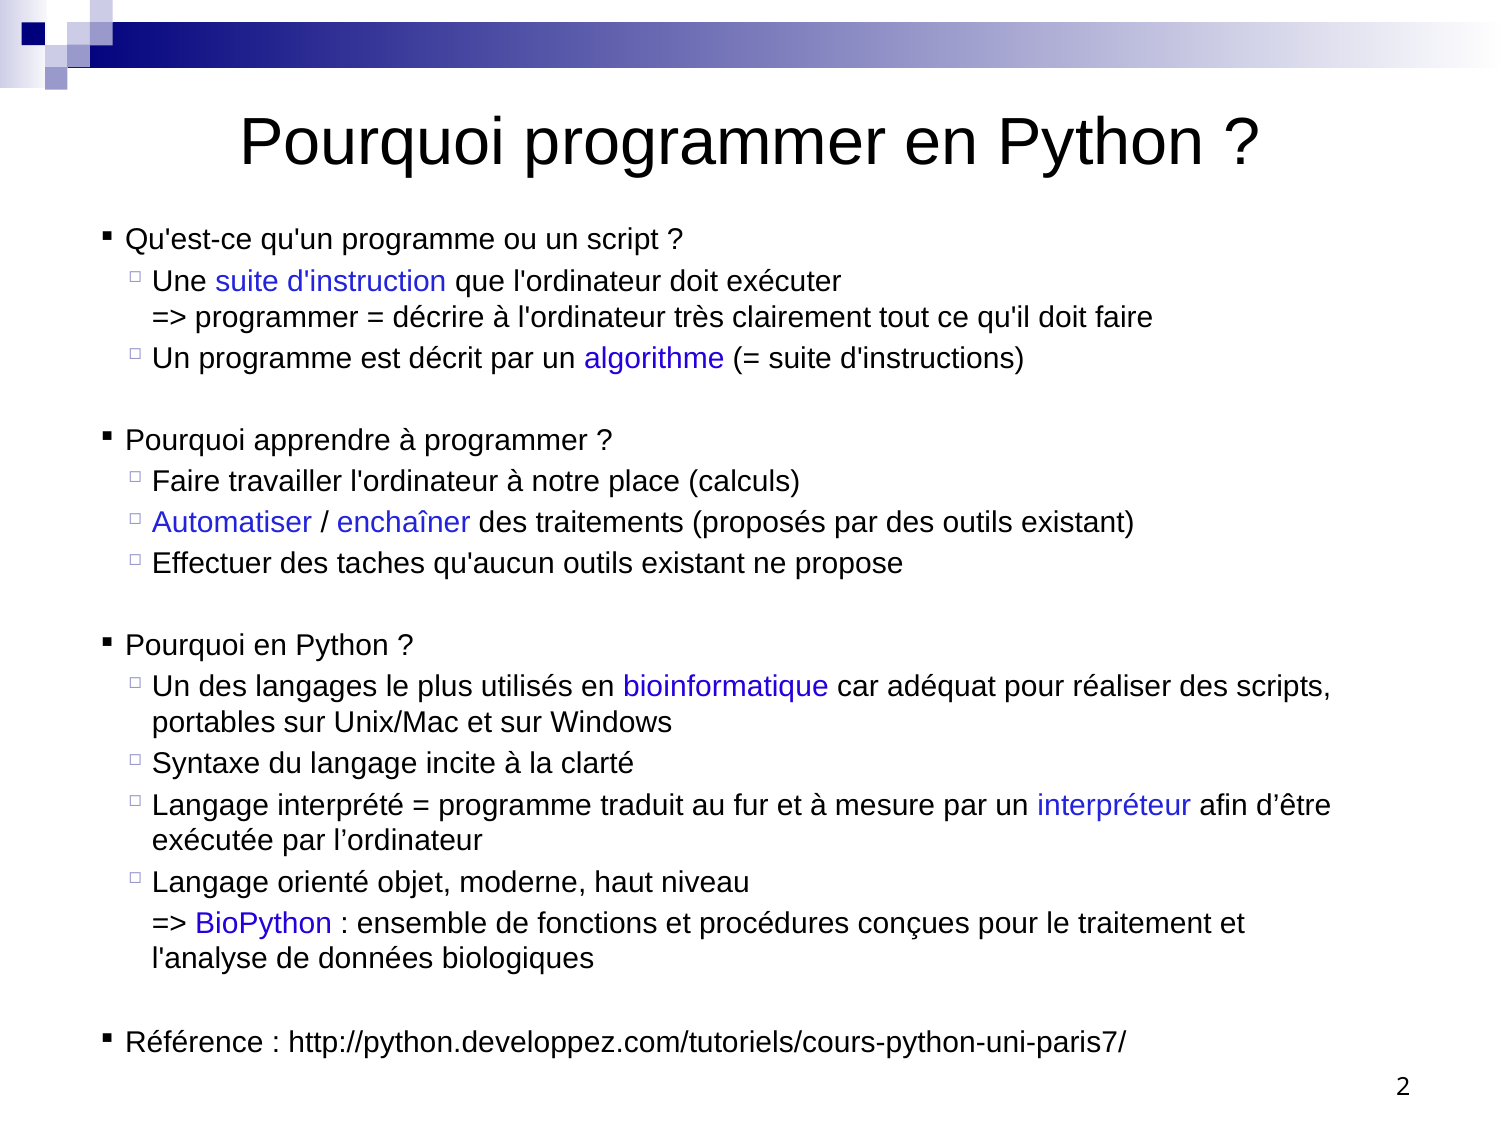

# Pourquoi programmer en Python ?
Qu'est-ce qu'un programme ou un script ?
Une suite d'instruction que l'ordinateur doit exécuter
=> programmer = décrire à l'ordinateur très clairement tout ce qu'il doit faire
Un programme est décrit par un algorithme (= suite d'instructions)
Pourquoi apprendre à programmer ?
Faire travailler l'ordinateur à notre place (calculs)
Automatiser / enchaîner des traitements (proposés par des outils existant)
Effectuer des taches qu'aucun outils existant ne propose
Pourquoi en Python ?
Un des langages le plus utilisés en bioinformatique car adéquat pour réaliser des scripts, portables sur Unix/Mac et sur Windows
Syntaxe du langage incite à la clarté
Langage interprété = programme traduit au fur et à mesure par un interpréteur afin d’être exécutée par l’ordinateur
Langage orienté objet, moderne, haut niveau
=> BioPython : ensemble de fonctions et procédures conçues pour le traitement et l'analyse de données biologiques
Référence : http://python.developpez.com/tutoriels/cours-python-uni-paris7/
2